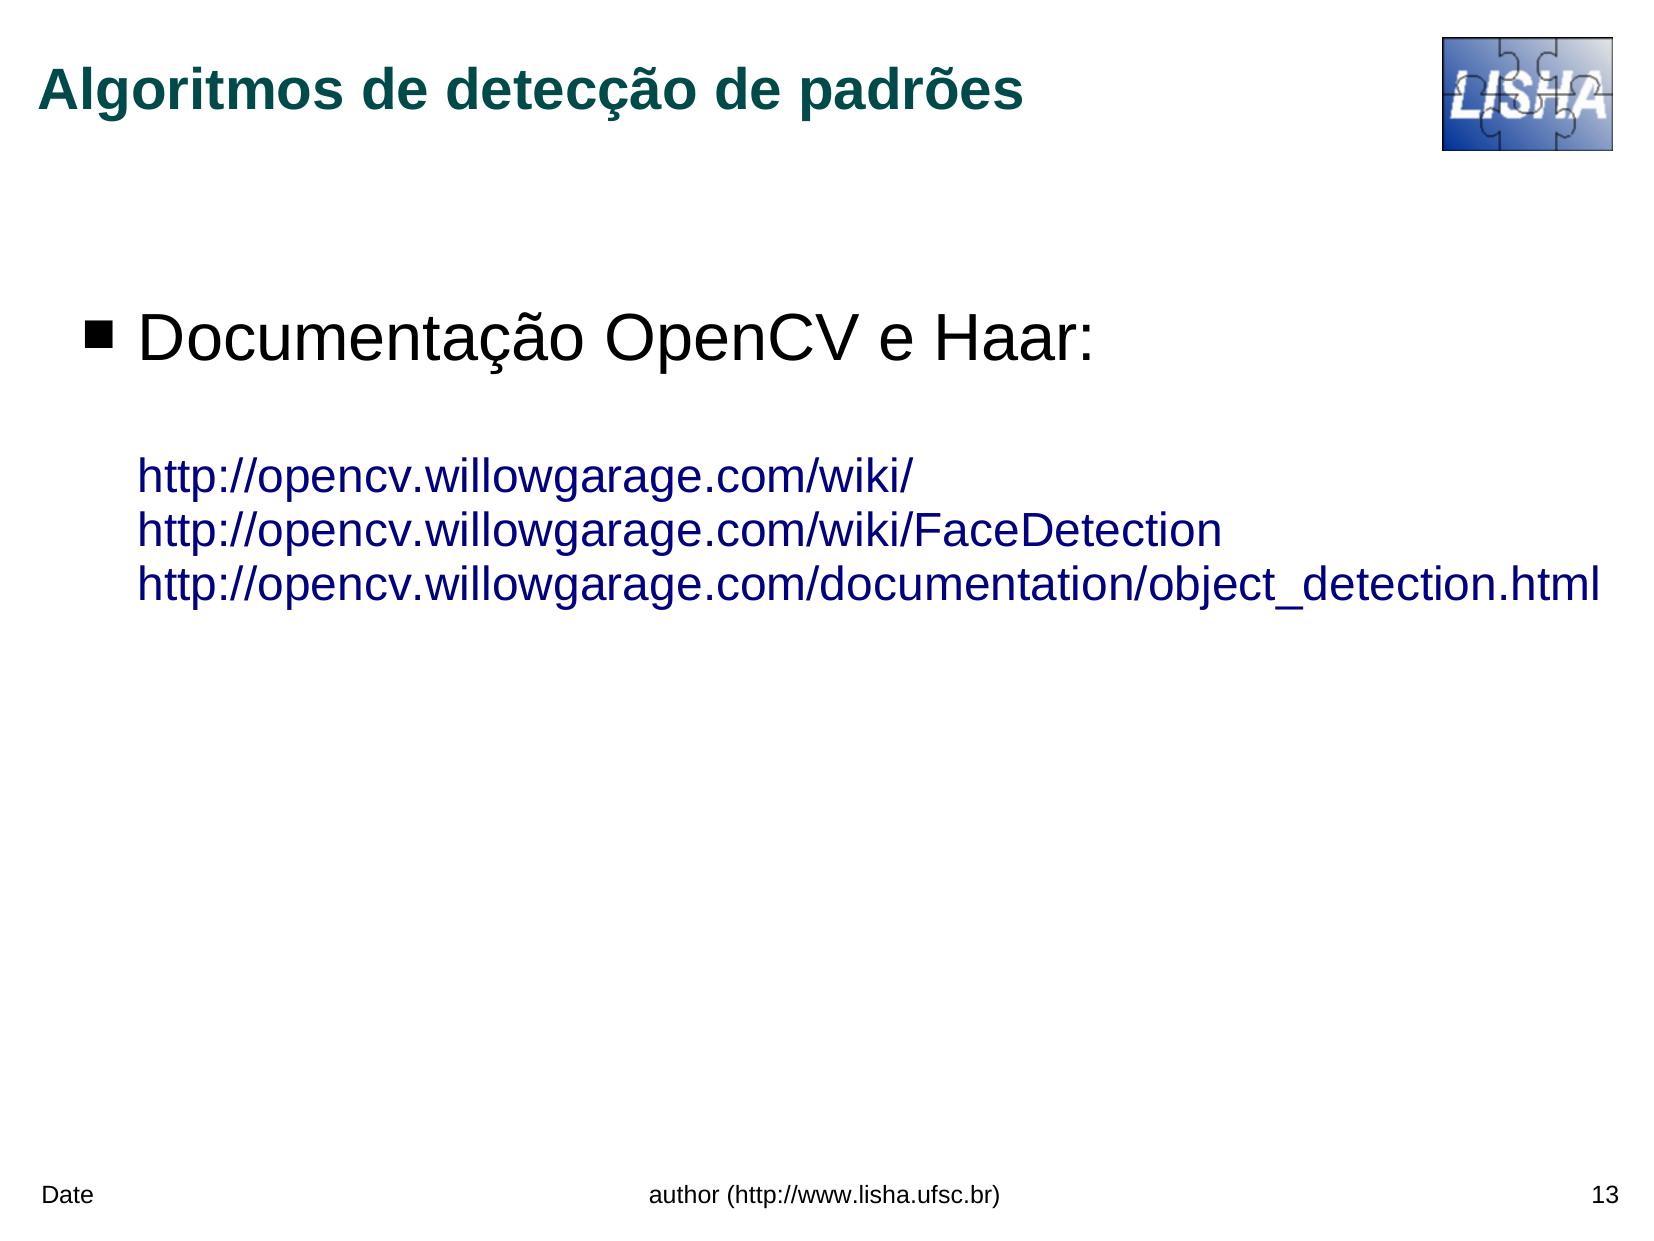

# Algoritmos de detecção de padrões
Documentação OpenCV e Haar:
http://opencv.willowgarage.com/wiki/
http://opencv.willowgarage.com/wiki/FaceDetection
http://opencv.willowgarage.com/documentation/object_detection.html